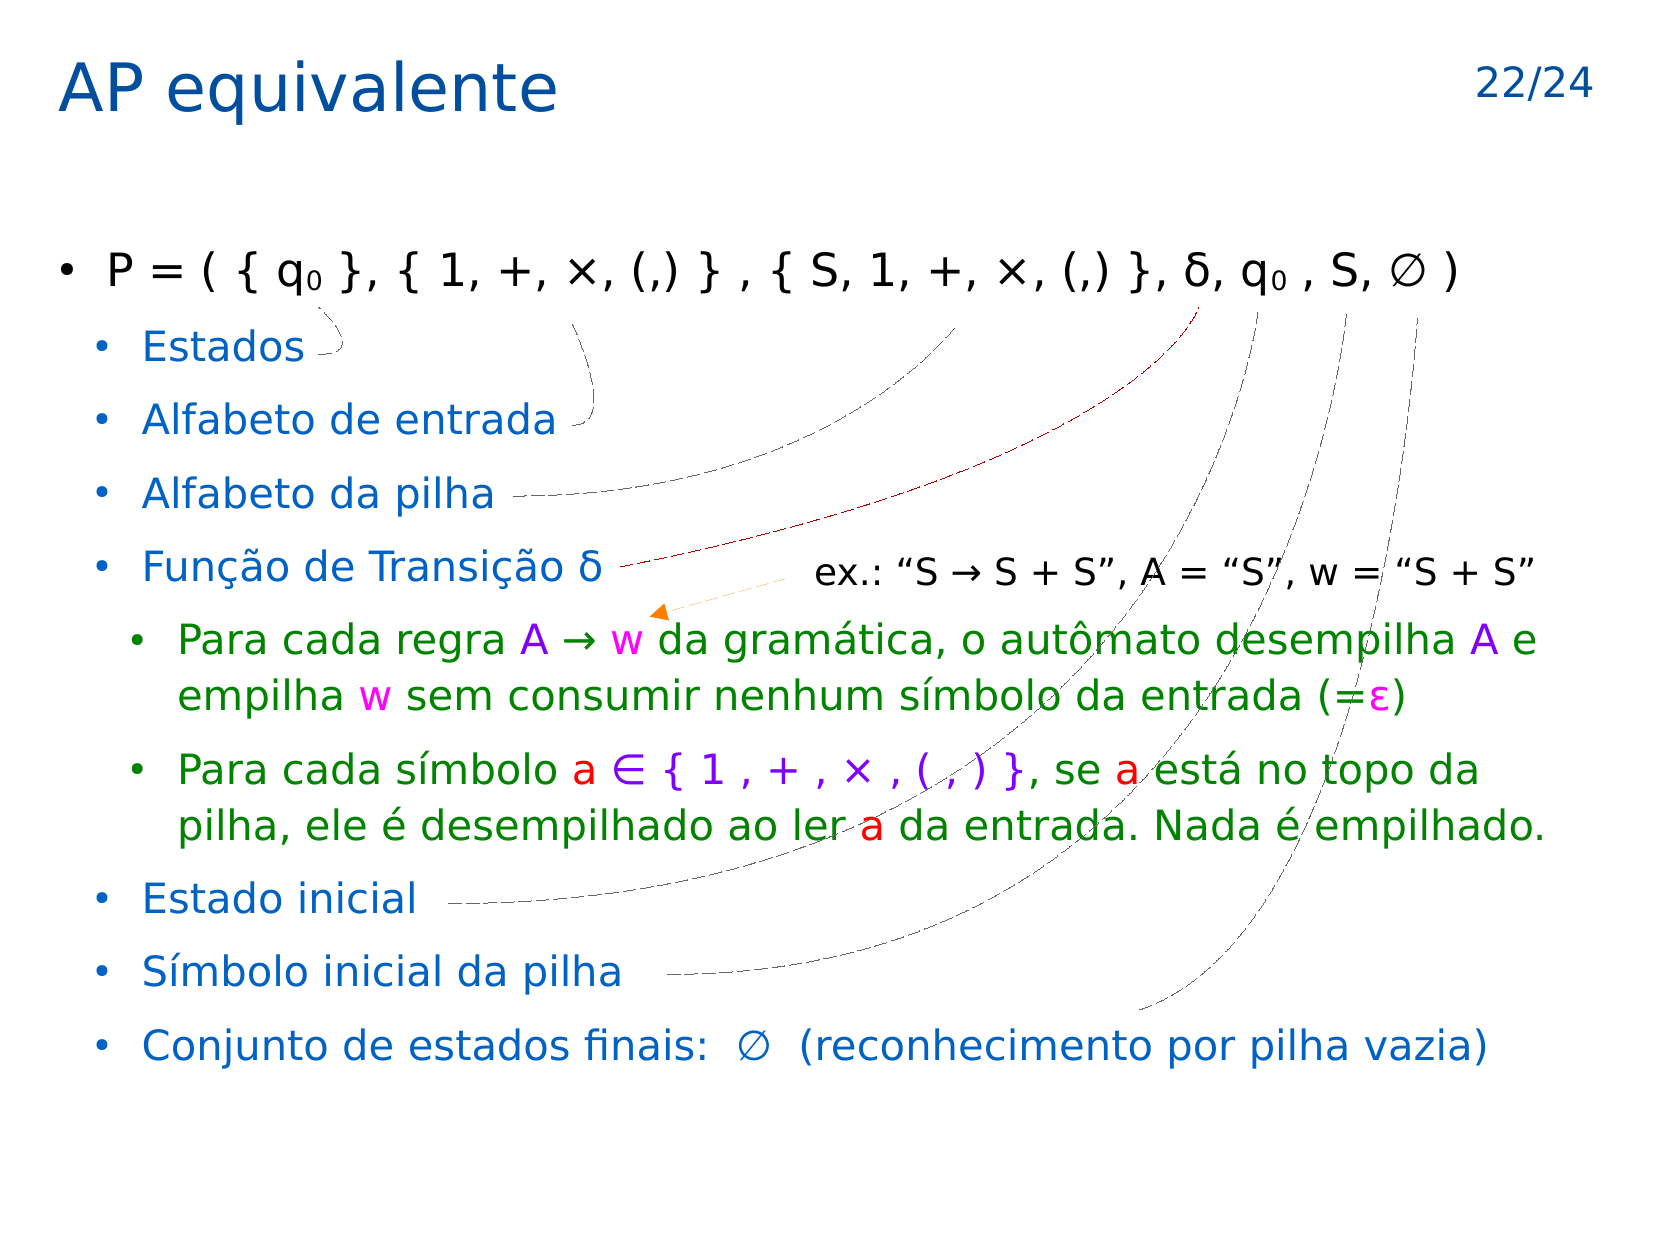

# AP equivalente
22
P = ( { q0 }, { 1, +, ×, (,) } , { S, 1, +, ×, (,) }, δ, q0 , S, ∅ )
Estados
Alfabeto de entrada
Alfabeto da pilha
Função de Transição δ
Para cada regra A → w da gramática, o autômato desempilha A e empilha w sem consumir nenhum símbolo da entrada (=ε)
Para cada símbolo a ∈ { 1 , + , × , ( , ) }, se a está no topo da pilha, ele é desempilhado ao ler a da entrada. Nada é empilhado.
Estado inicial
Símbolo inicial da pilha
Conjunto de estados finais: ∅ (reconhecimento por pilha vazia)
ex.: “S → S + S”, A = “S”, w = “S + S”